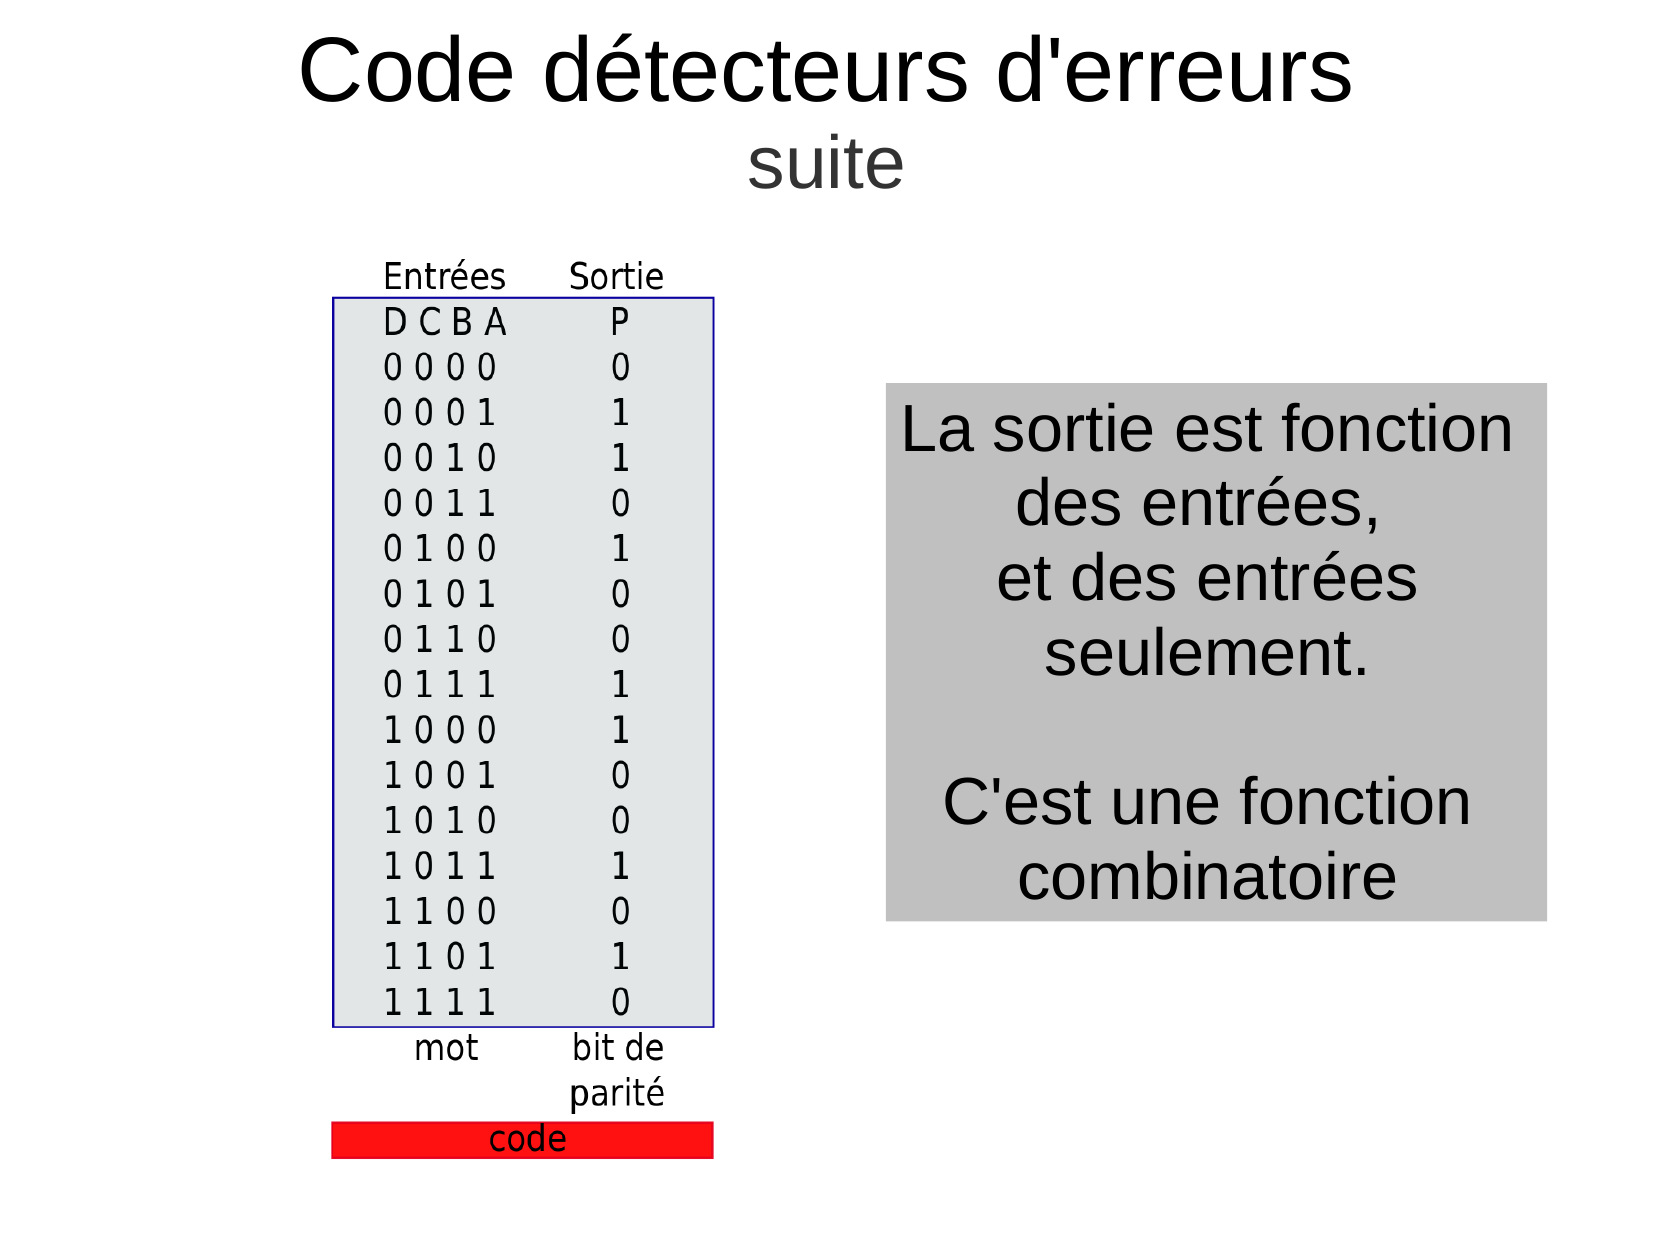

# Code détecteurs d'erreurs suite
La sortie est fonction des entrées,
et des entrées seulement.
C'est une fonction combinatoire